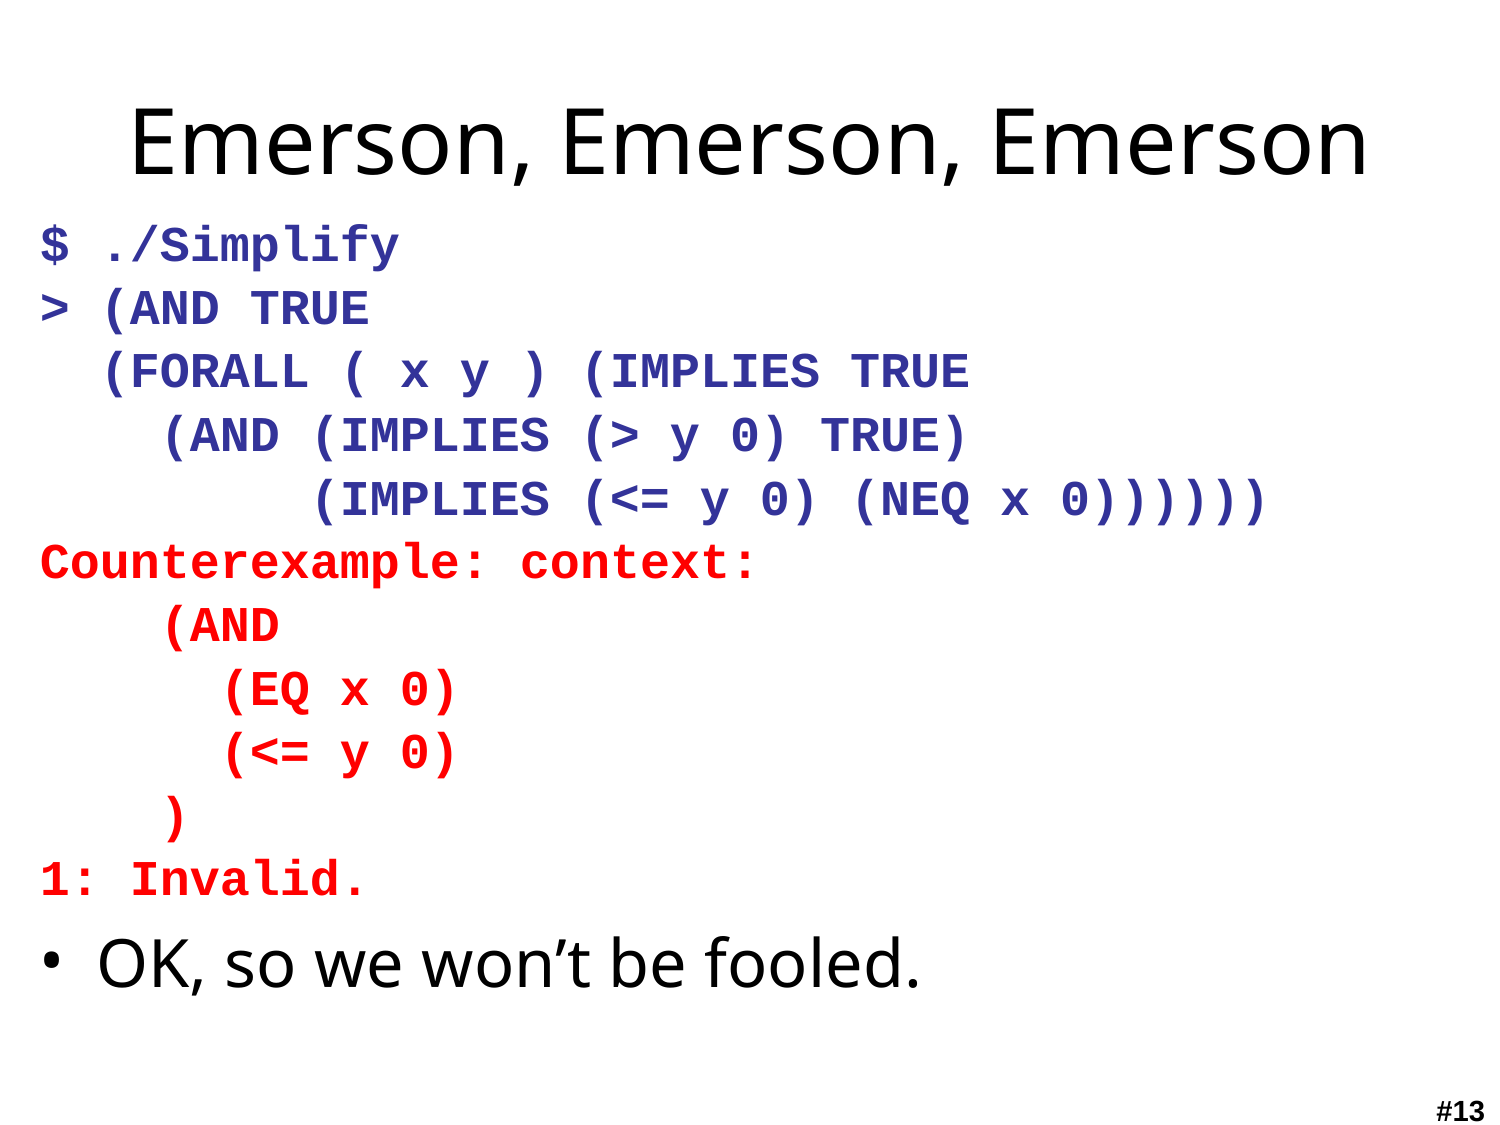

# Emerson, Emerson, Emerson
$ ./Simplify
> (AND TRUE
 (FORALL ( x y ) (IMPLIES TRUE
 (AND (IMPLIES (> y 0) TRUE)
 (IMPLIES (<= y 0) (NEQ x 0))))))
Counterexample: context:
 (AND
 (EQ x 0)
 (<= y 0)
 )
1: Invalid.
OK, so we won’t be fooled.
13